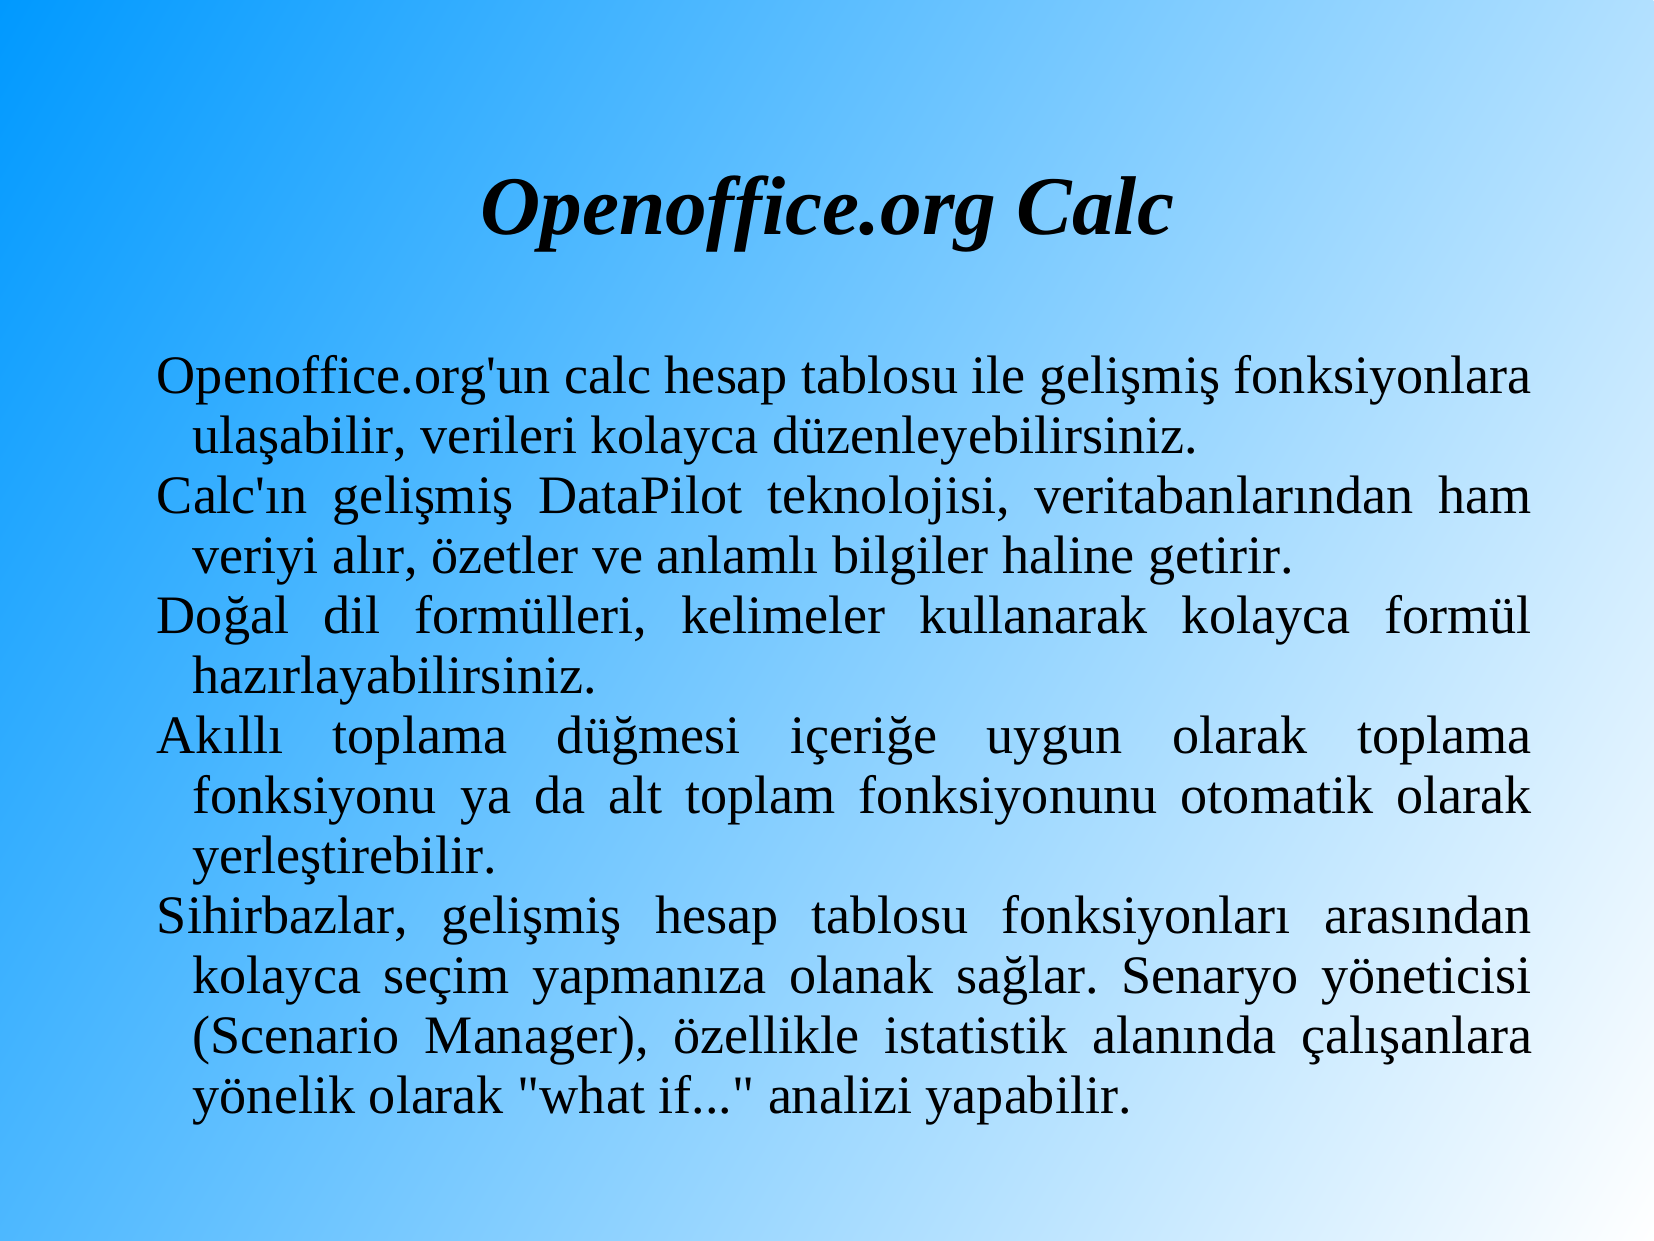

# Openoffice.org Calc
Openoffice.org'un calc hesap tablosu ile gelişmiş fonksiyonlara ulaşabilir, verileri kolayca düzenleyebilirsiniz.
Calc'ın gelişmiş DataPilot teknolojisi, veritabanlarından ham veriyi alır, özetler ve anlamlı bilgiler haline getirir.
Doğal dil formülleri, kelimeler kullanarak kolayca formül hazırlayabilirsiniz.
Akıllı toplama düğmesi içeriğe uygun olarak toplama fonksiyonu ya da alt toplam fonksiyonunu otomatik olarak yerleştirebilir.
Sihirbazlar, gelişmiş hesap tablosu fonksiyonları arasından kolayca seçim yapmanıza olanak sağlar. Senaryo yöneticisi (Scenario Manager), özellikle istatistik alanında çalışanlara yönelik olarak "what if..." analizi yapabilir.